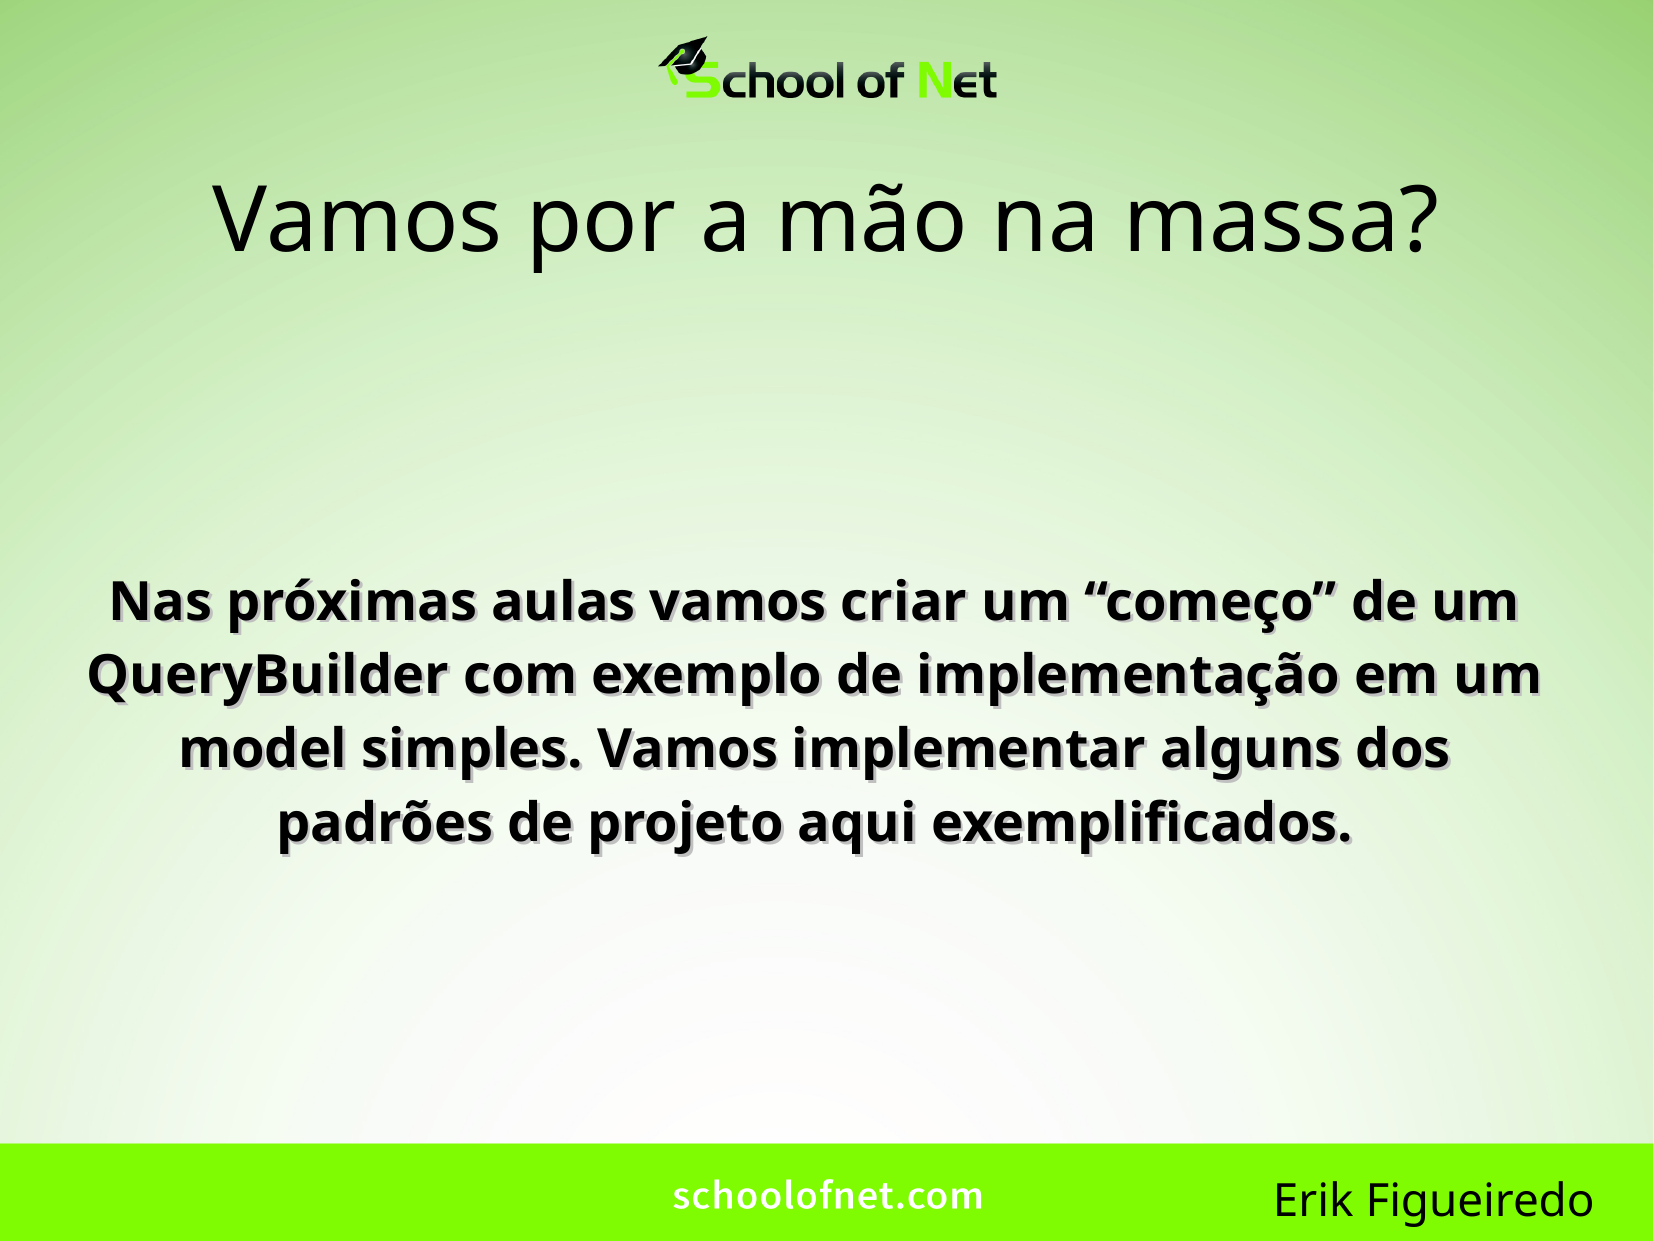

# Vamos por a mão na massa?
Nas próximas aulas vamos criar um “começo” de um QueryBuilder com exemplo de implementação em um model simples. Vamos implementar alguns dos padrões de projeto aqui exemplificados.
Erik Figueiredo